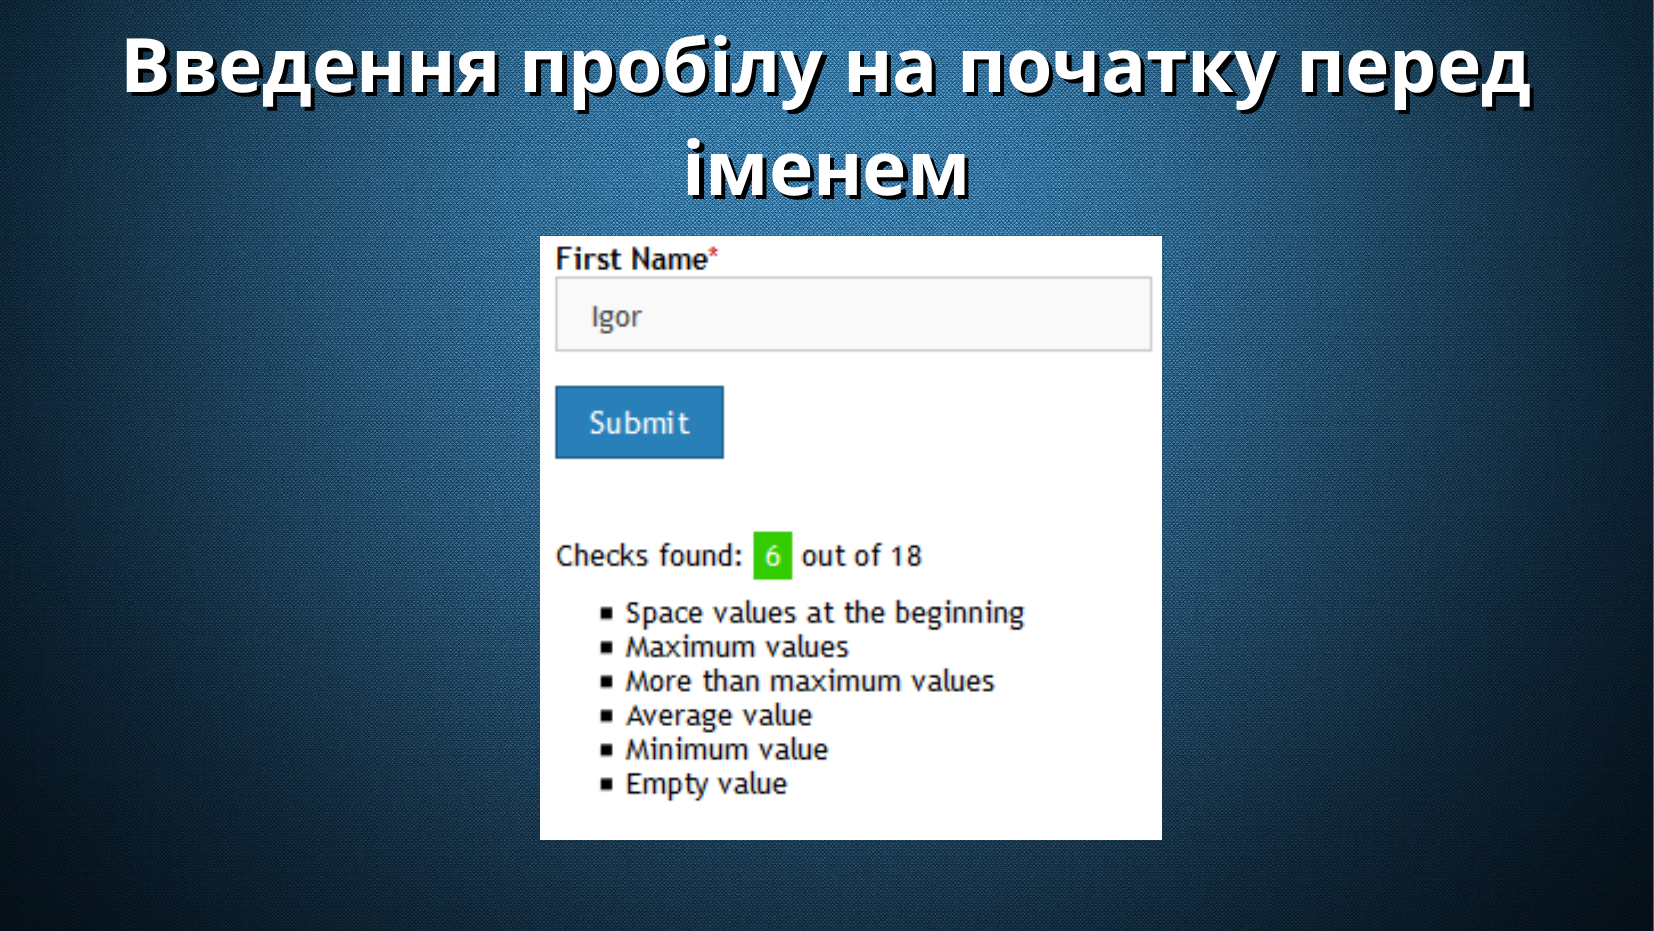

# Введення пробілу на початку перед іменем